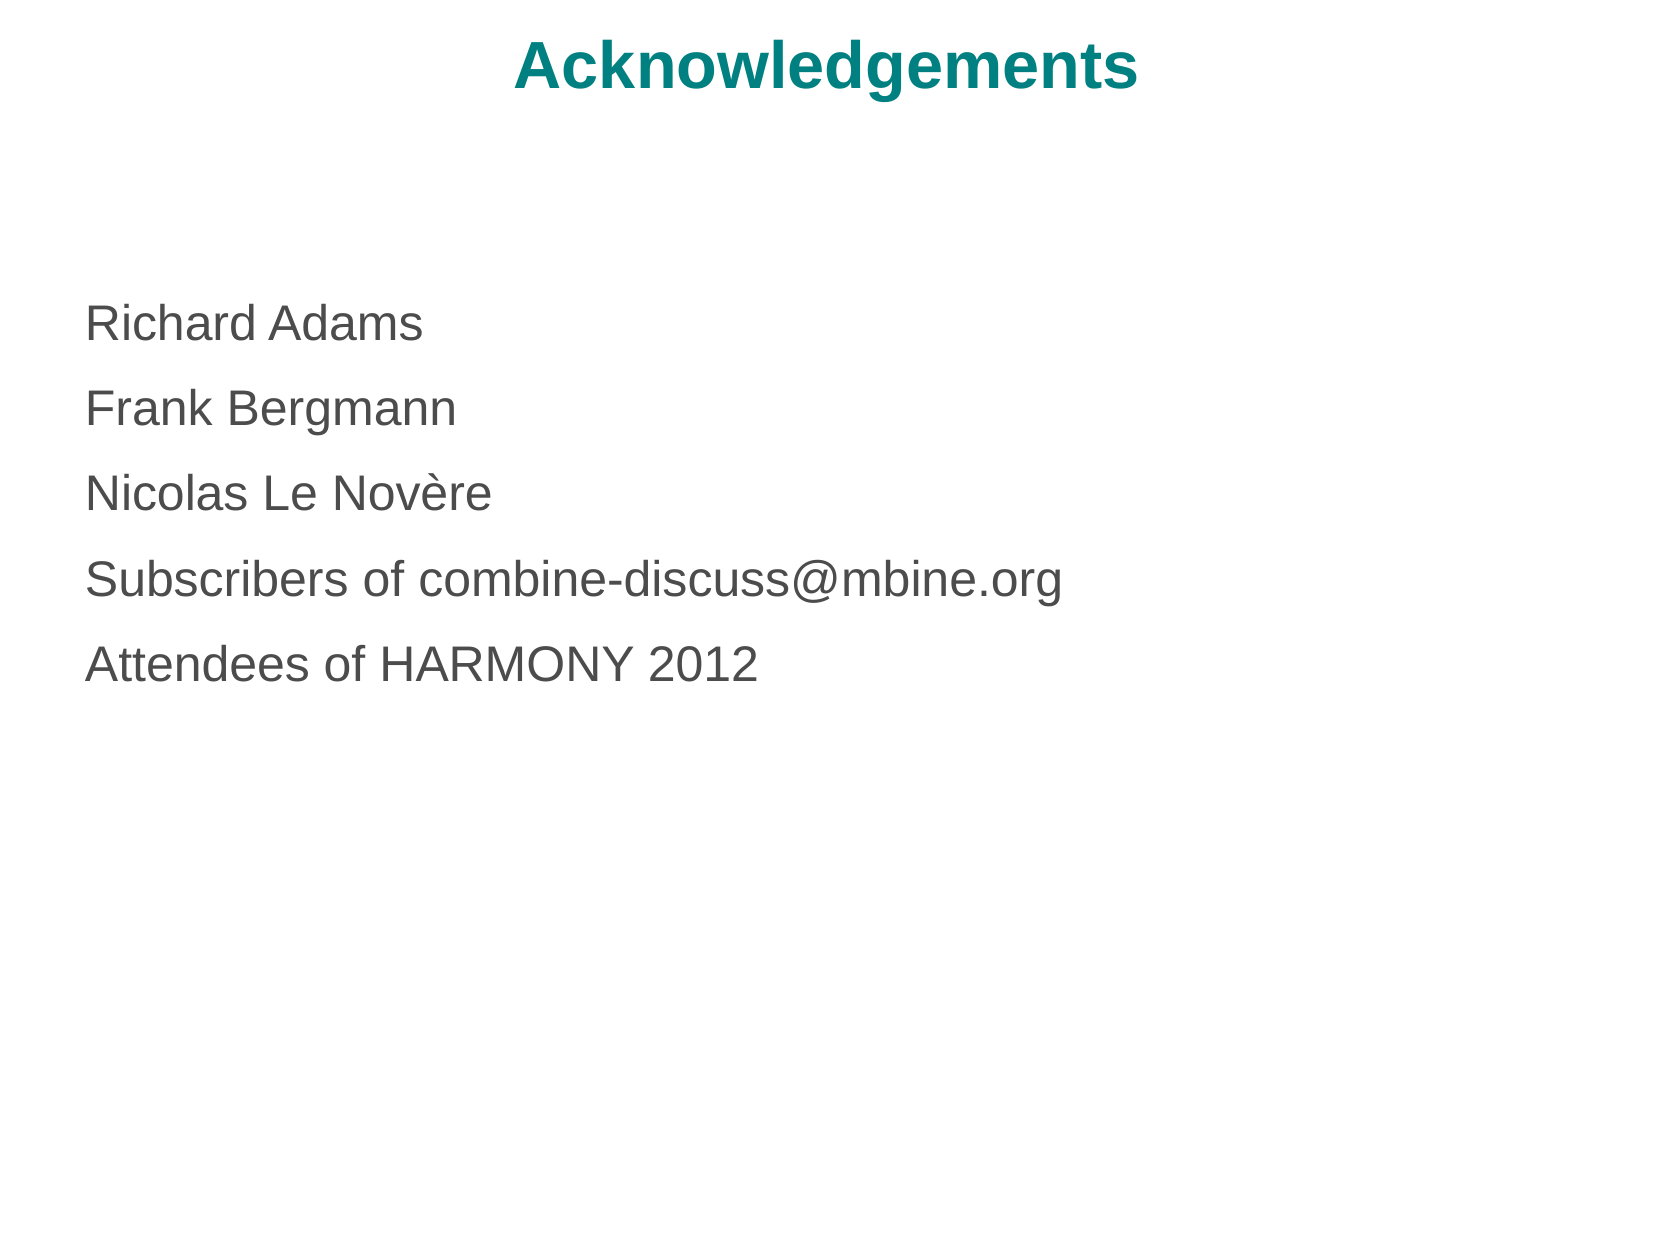

# Acknowledgements
Richard Adams
Frank Bergmann
Nicolas Le Novère
Subscribers of combine-discuss@mbine.org
Attendees of HARMONY 2012